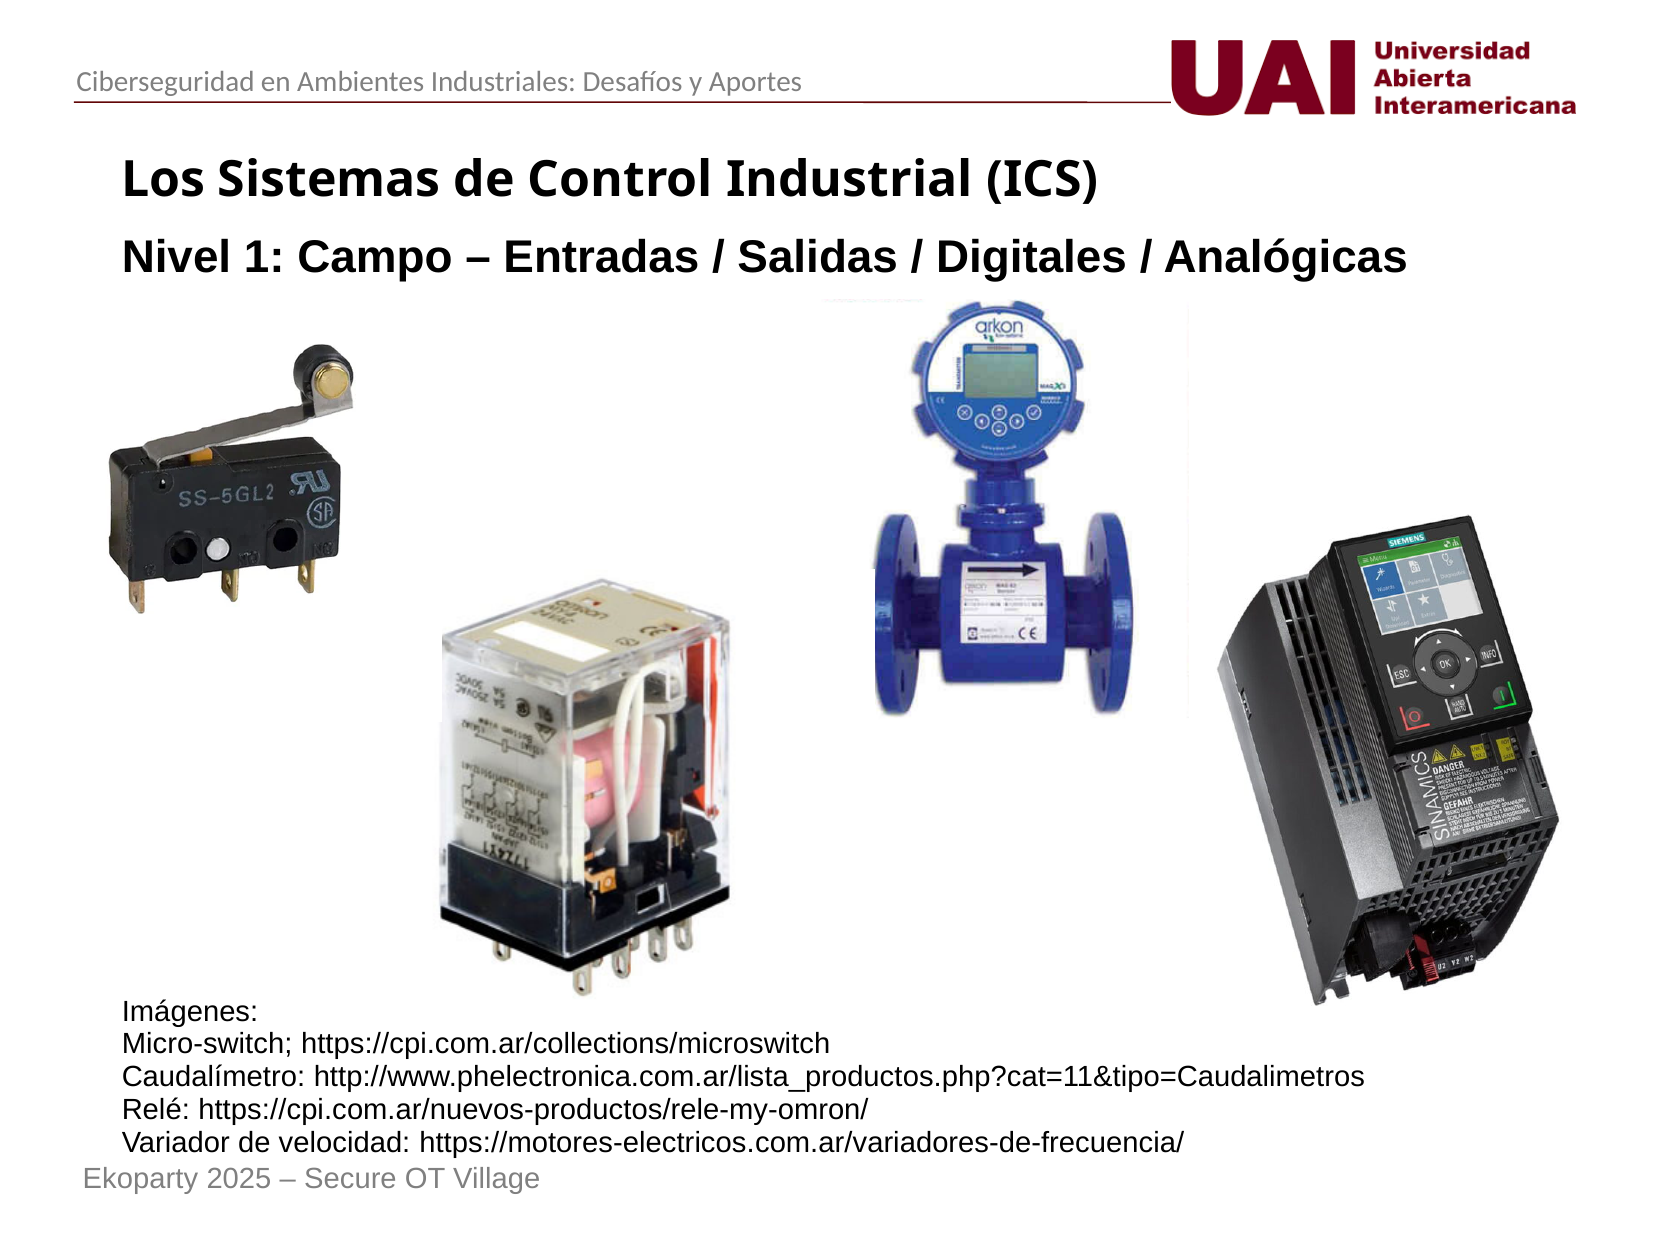

Los Sistemas de Control Industrial (ICS)
Nivel 1: Campo – Entradas / Salidas / Digitales / Analógicas
Imágenes:
Micro-switch; https://cpi.com.ar/collections/microswitch
Caudalímetro: http://www.phelectronica.com.ar/lista_productos.php?cat=11&tipo=Caudalimetros
Relé: https://cpi.com.ar/nuevos-productos/rele-my-omron/
Variador de velocidad: https://motores-electricos.com.ar/variadores-de-frecuencia/